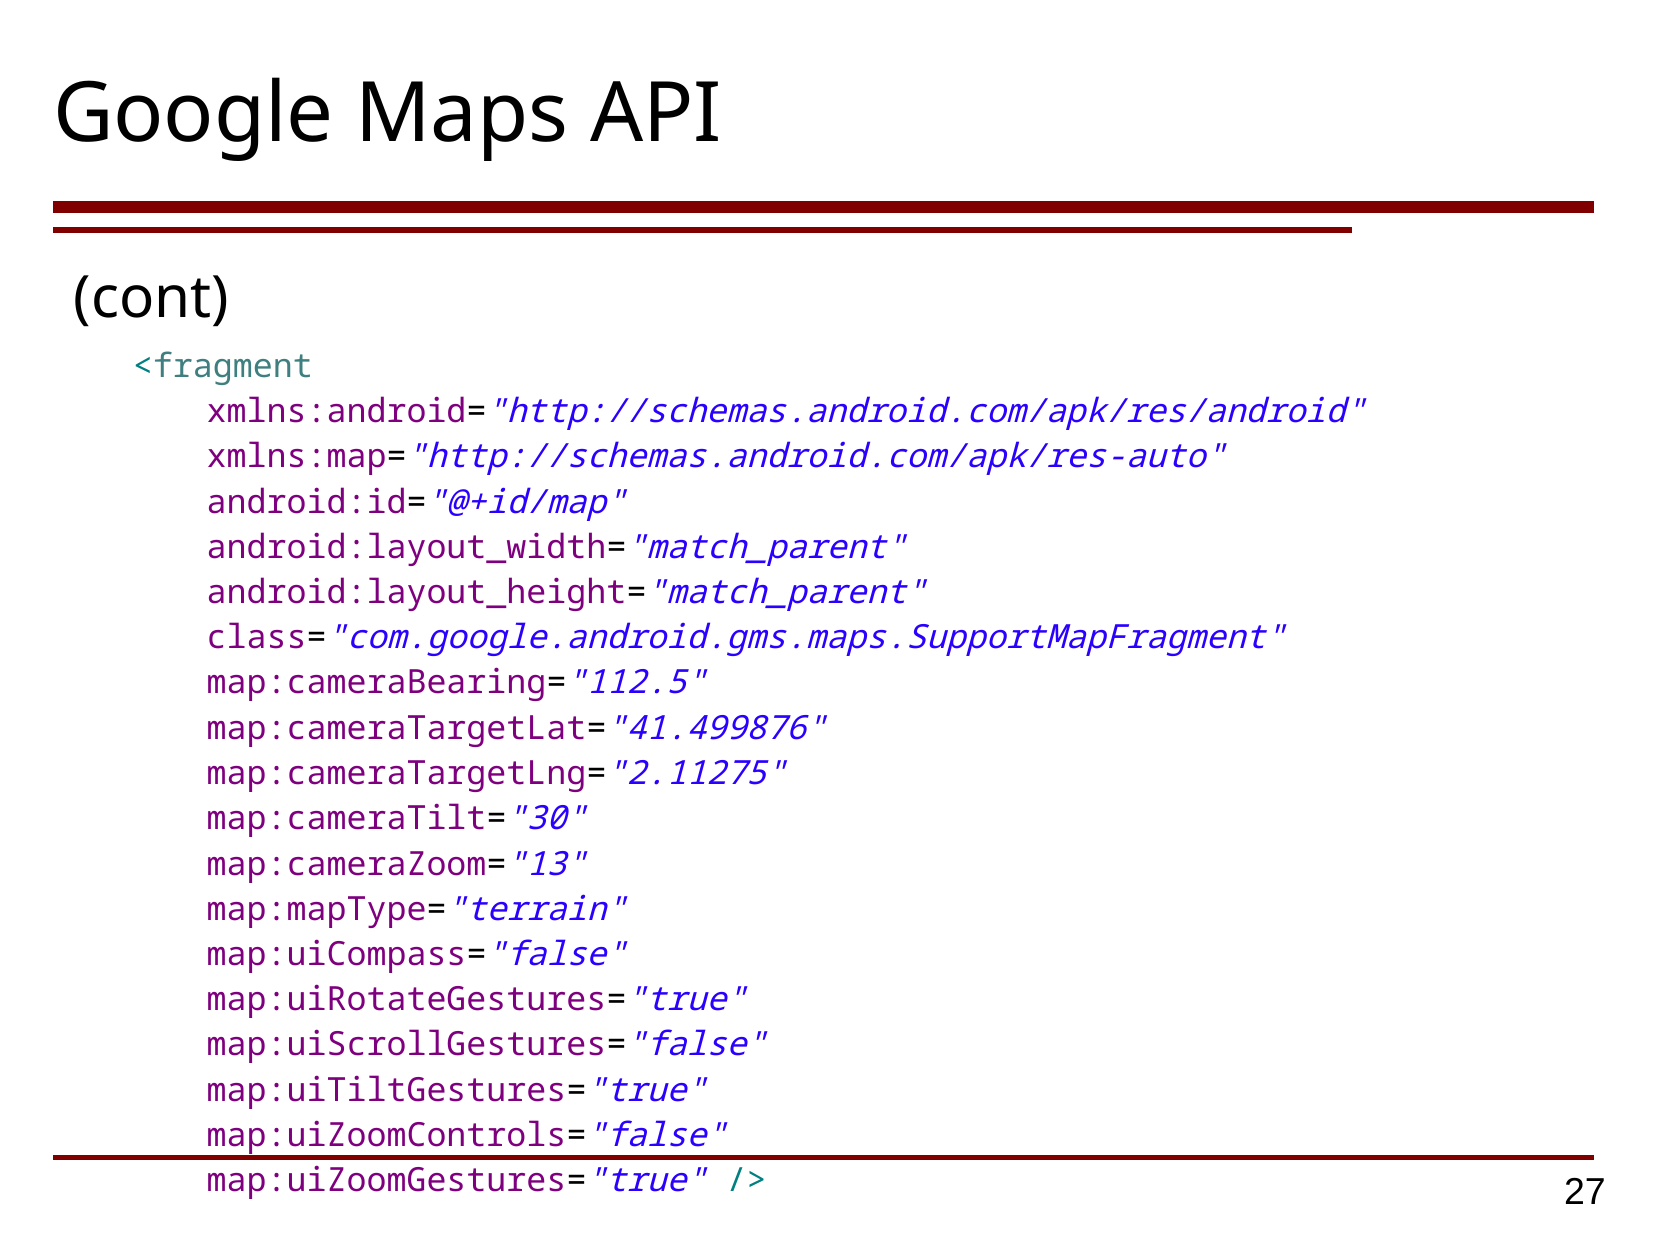

# Google Maps API
(cont)
<fragment
	xmlns:android="http://schemas.android.com/apk/res/android"
 	xmlns:map="http://schemas.android.com/apk/res-auto"
	android:id="@+id/map"
	android:layout_width="match_parent"
	android:layout_height="match_parent"
	class="com.google.android.gms.maps.SupportMapFragment"
	map:cameraBearing="112.5"
 	map:cameraTargetLat="41.499876"
	map:cameraTargetLng="2.11275"
	map:cameraTilt="30"
	map:cameraZoom="13"
	map:mapType="terrain"
	map:uiCompass="false"
	map:uiRotateGestures="true"
	map:uiScrollGestures="false"
	map:uiTiltGestures="true"
 	map:uiZoomControls="false"
 	map:uiZoomGestures="true" />